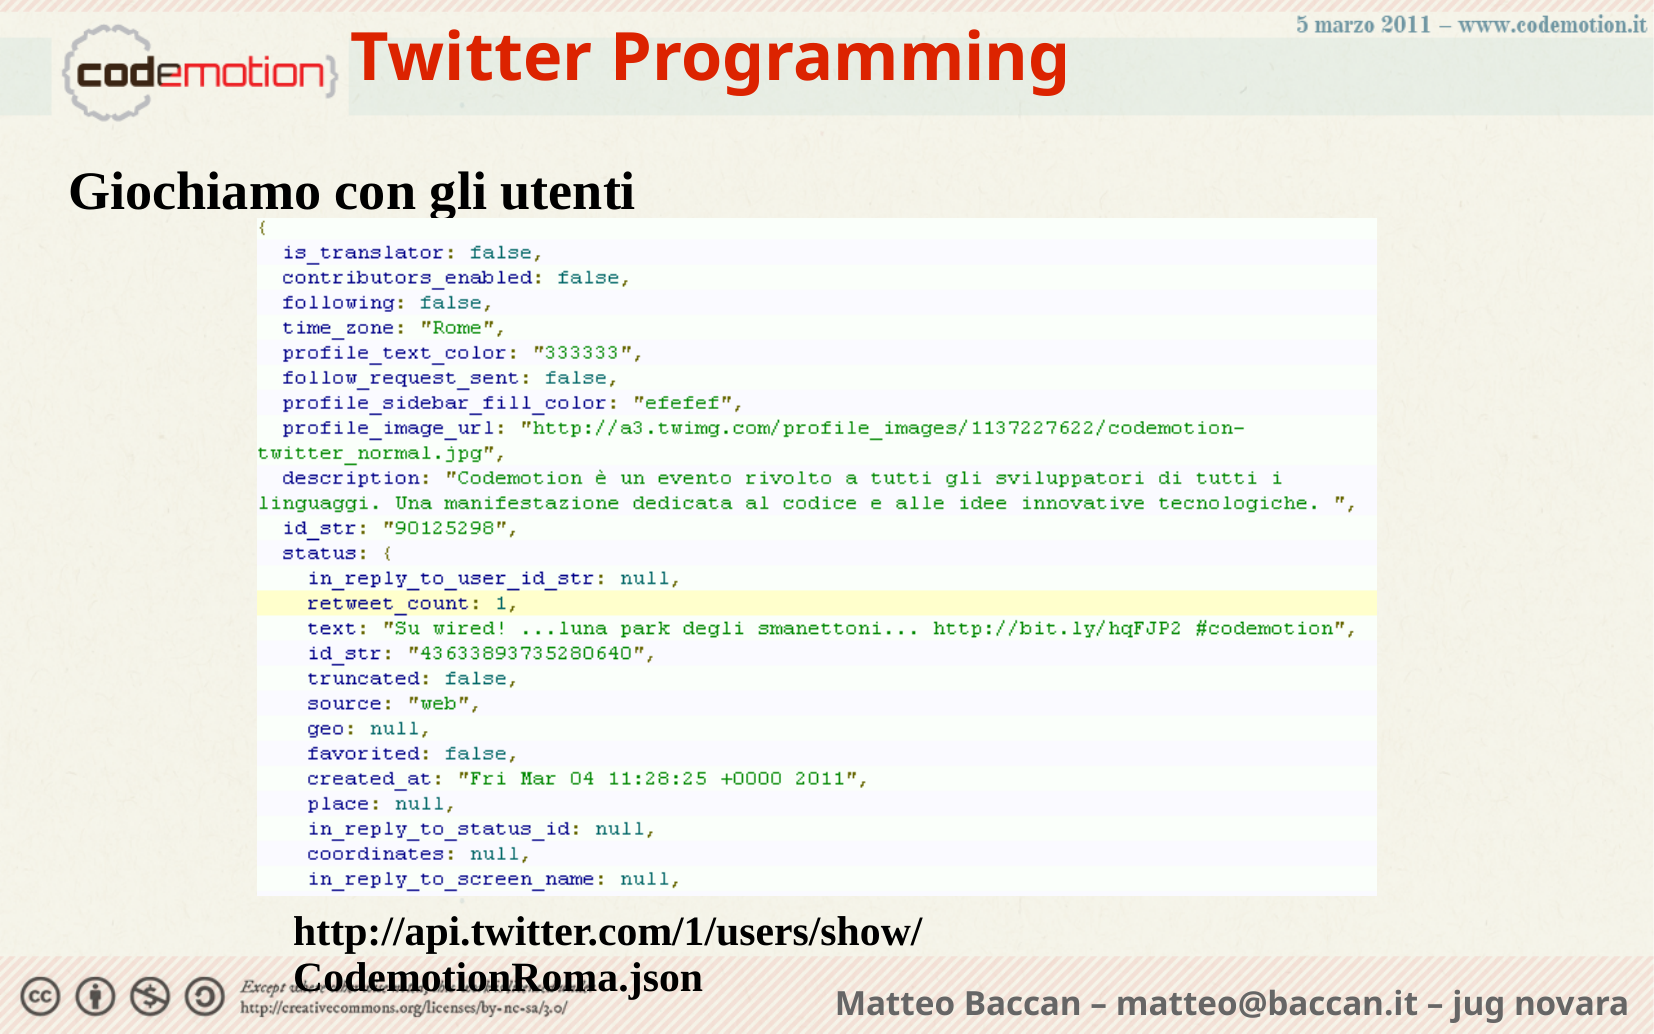

# Twitter Programming
Giochiamo con gli utenti
http://api.twitter.com/1/users/show/CodemotionRoma.json
39
Twitter Programming - Matteo Baccan - matteo@baccan.it